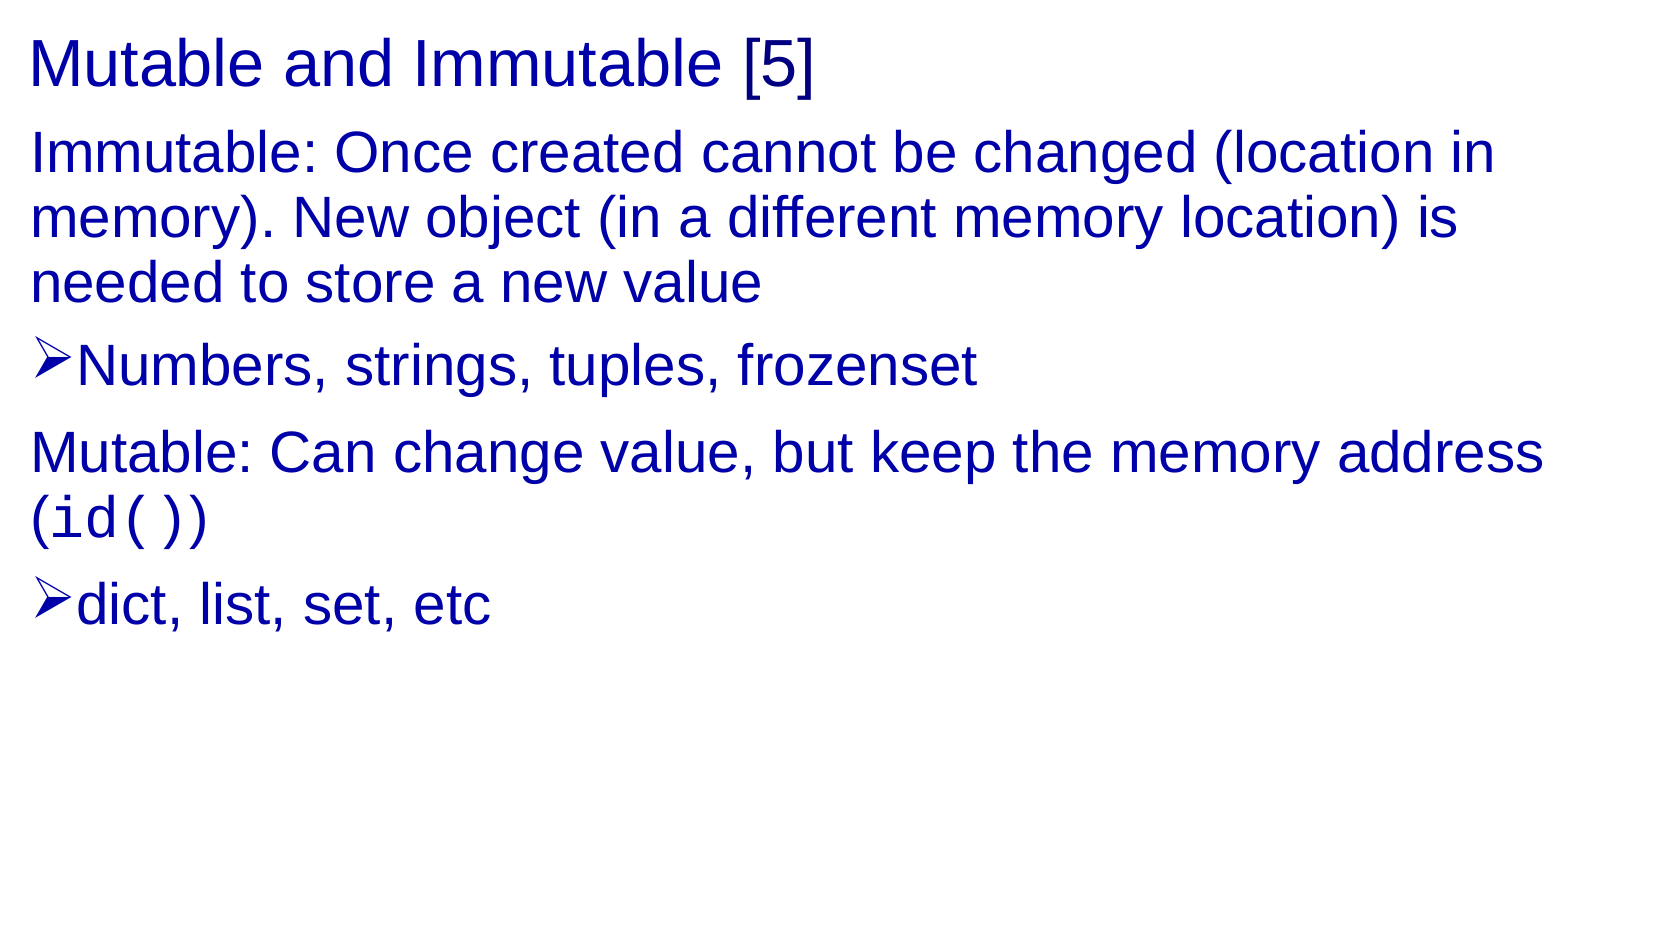

# Mutable and Immutable [5]
Immutable: Once created cannot be changed (location in memory). New object (in a different memory location) is needed to store a new value
Numbers, strings, tuples, frozenset
Mutable: Can change value, but keep the memory address (id())
dict, list, set, etc